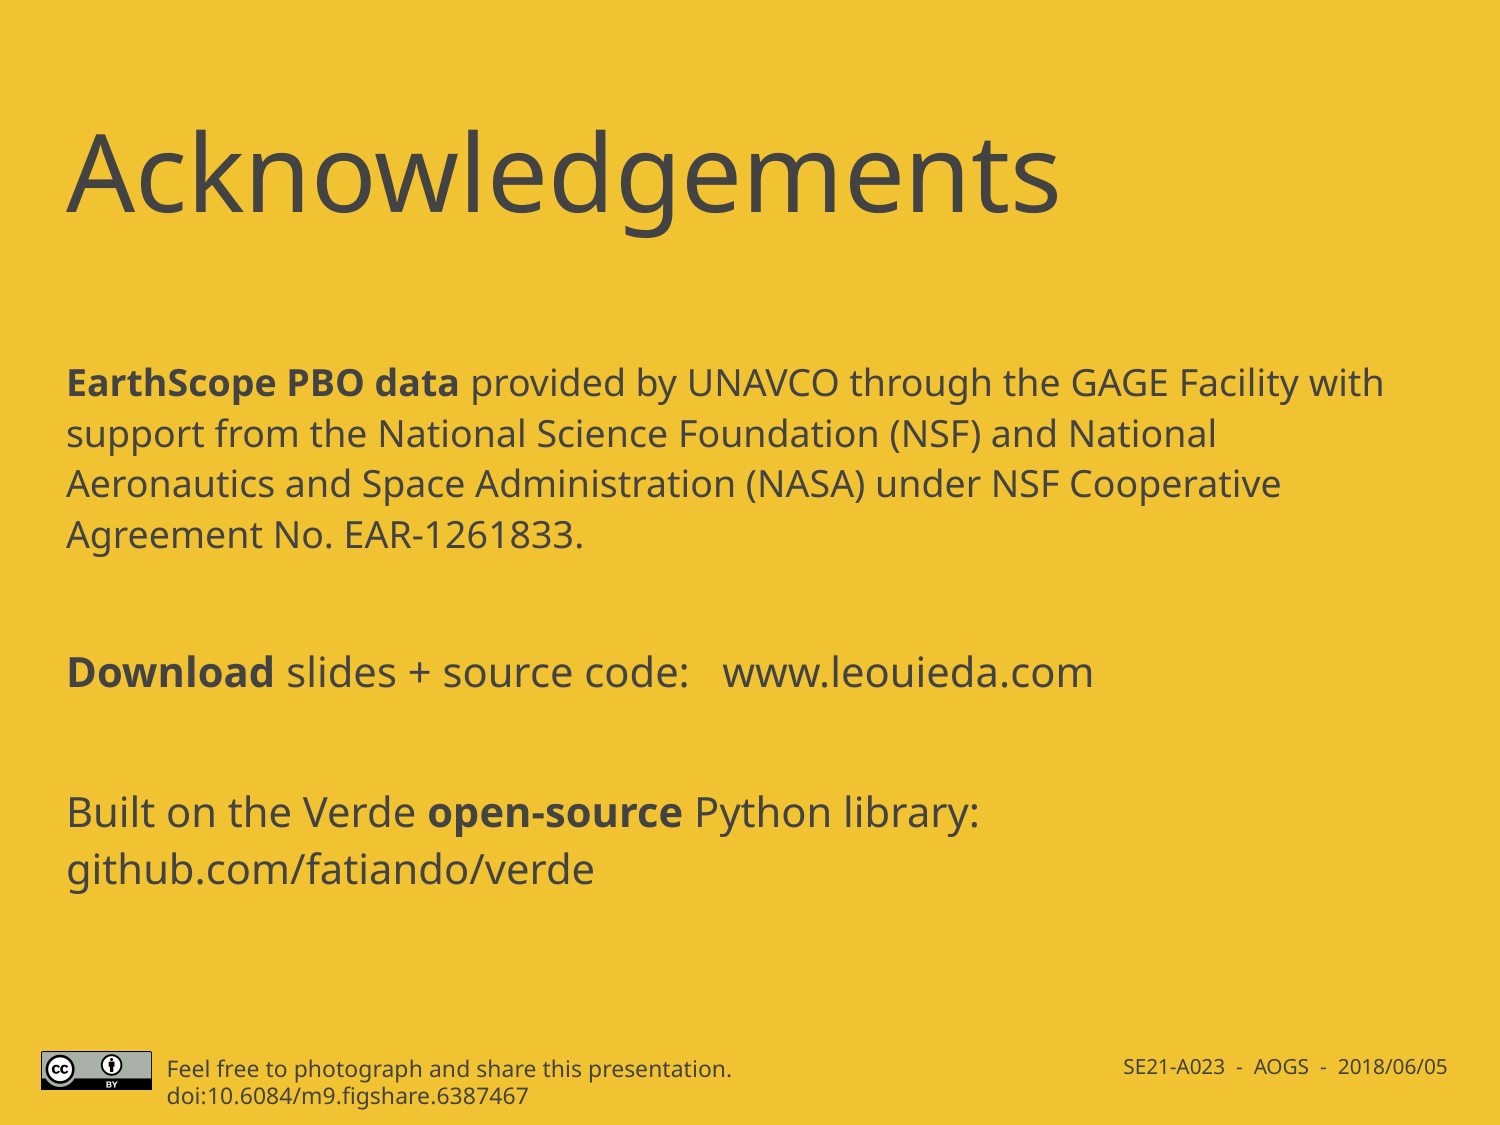

# Acknowledgements
EarthScope PBO data provided by UNAVCO through the GAGE Facility with support from the National Science Foundation (NSF) and National Aeronautics and Space Administration (NASA) under NSF Cooperative Agreement No. EAR-1261833.
Download slides + source code: www.leouieda.com
Built on the Verde open-source Python library: github.com/fatiando/verde
Feel free to photograph and share this presentation. doi:10.6084/m9.figshare.6387467
SE21-A023 - AOGS - 2018/06/05